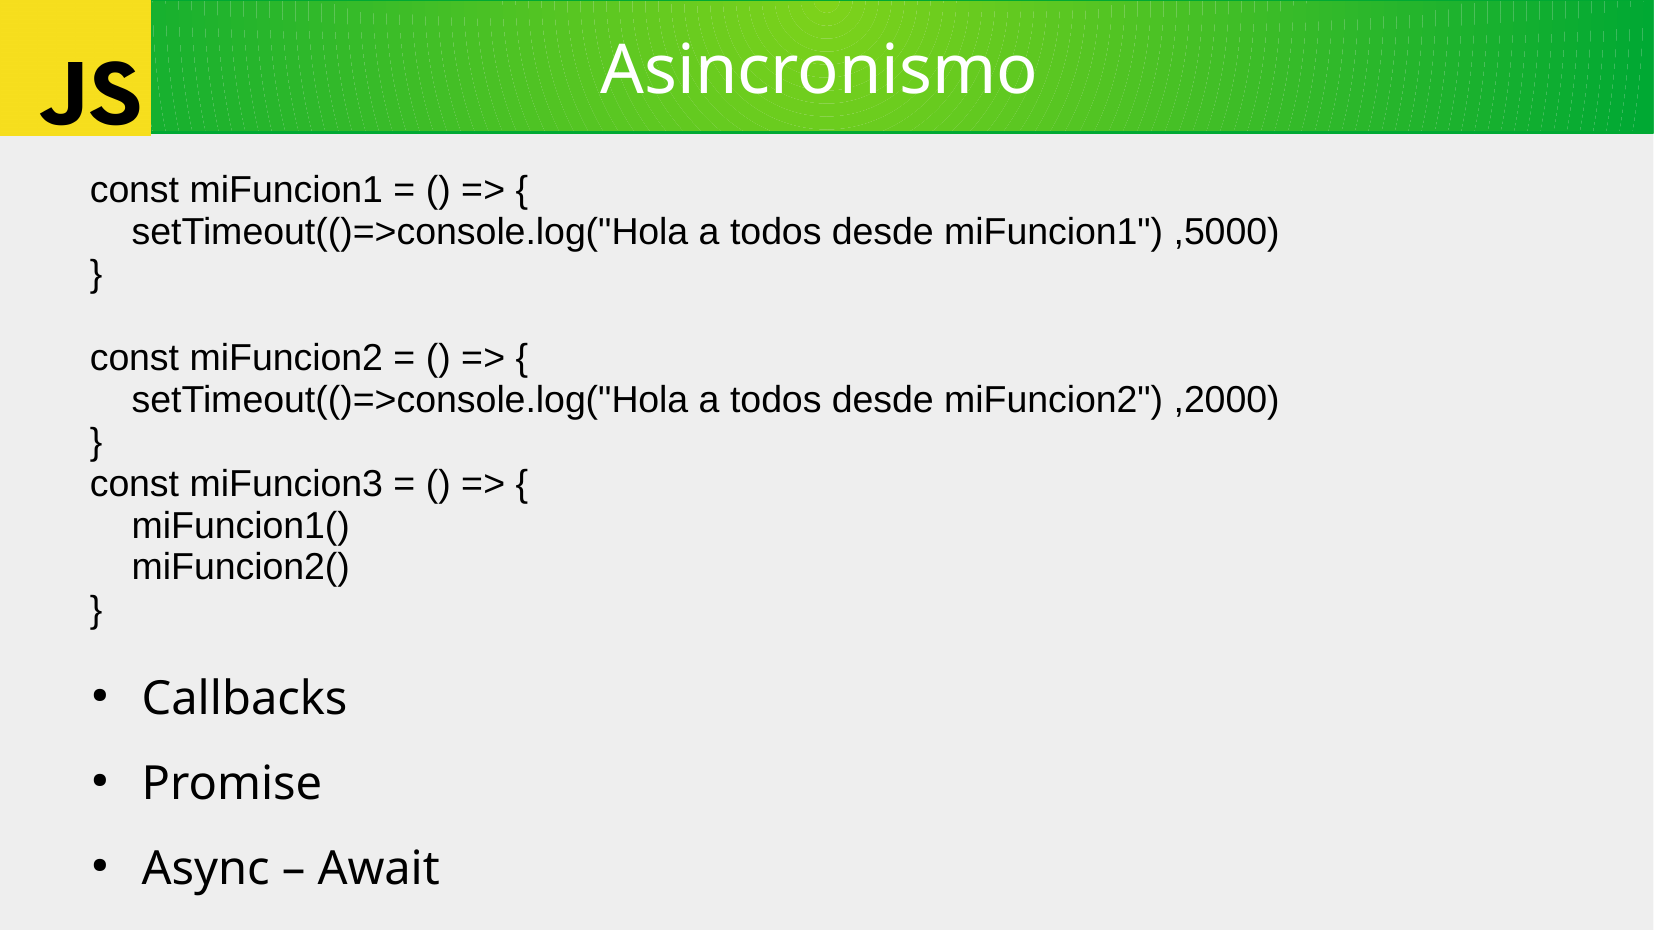

# Asincronismo
const miFuncion1 = () => {
 setTimeout(()=>console.log("Hola a todos desde miFuncion1") ,5000)
}
const miFuncion2 = () => {
 setTimeout(()=>console.log("Hola a todos desde miFuncion2") ,2000)
}
const miFuncion3 = () => {
 miFuncion1()
 miFuncion2()
}
Callbacks
Promise
Async – Await